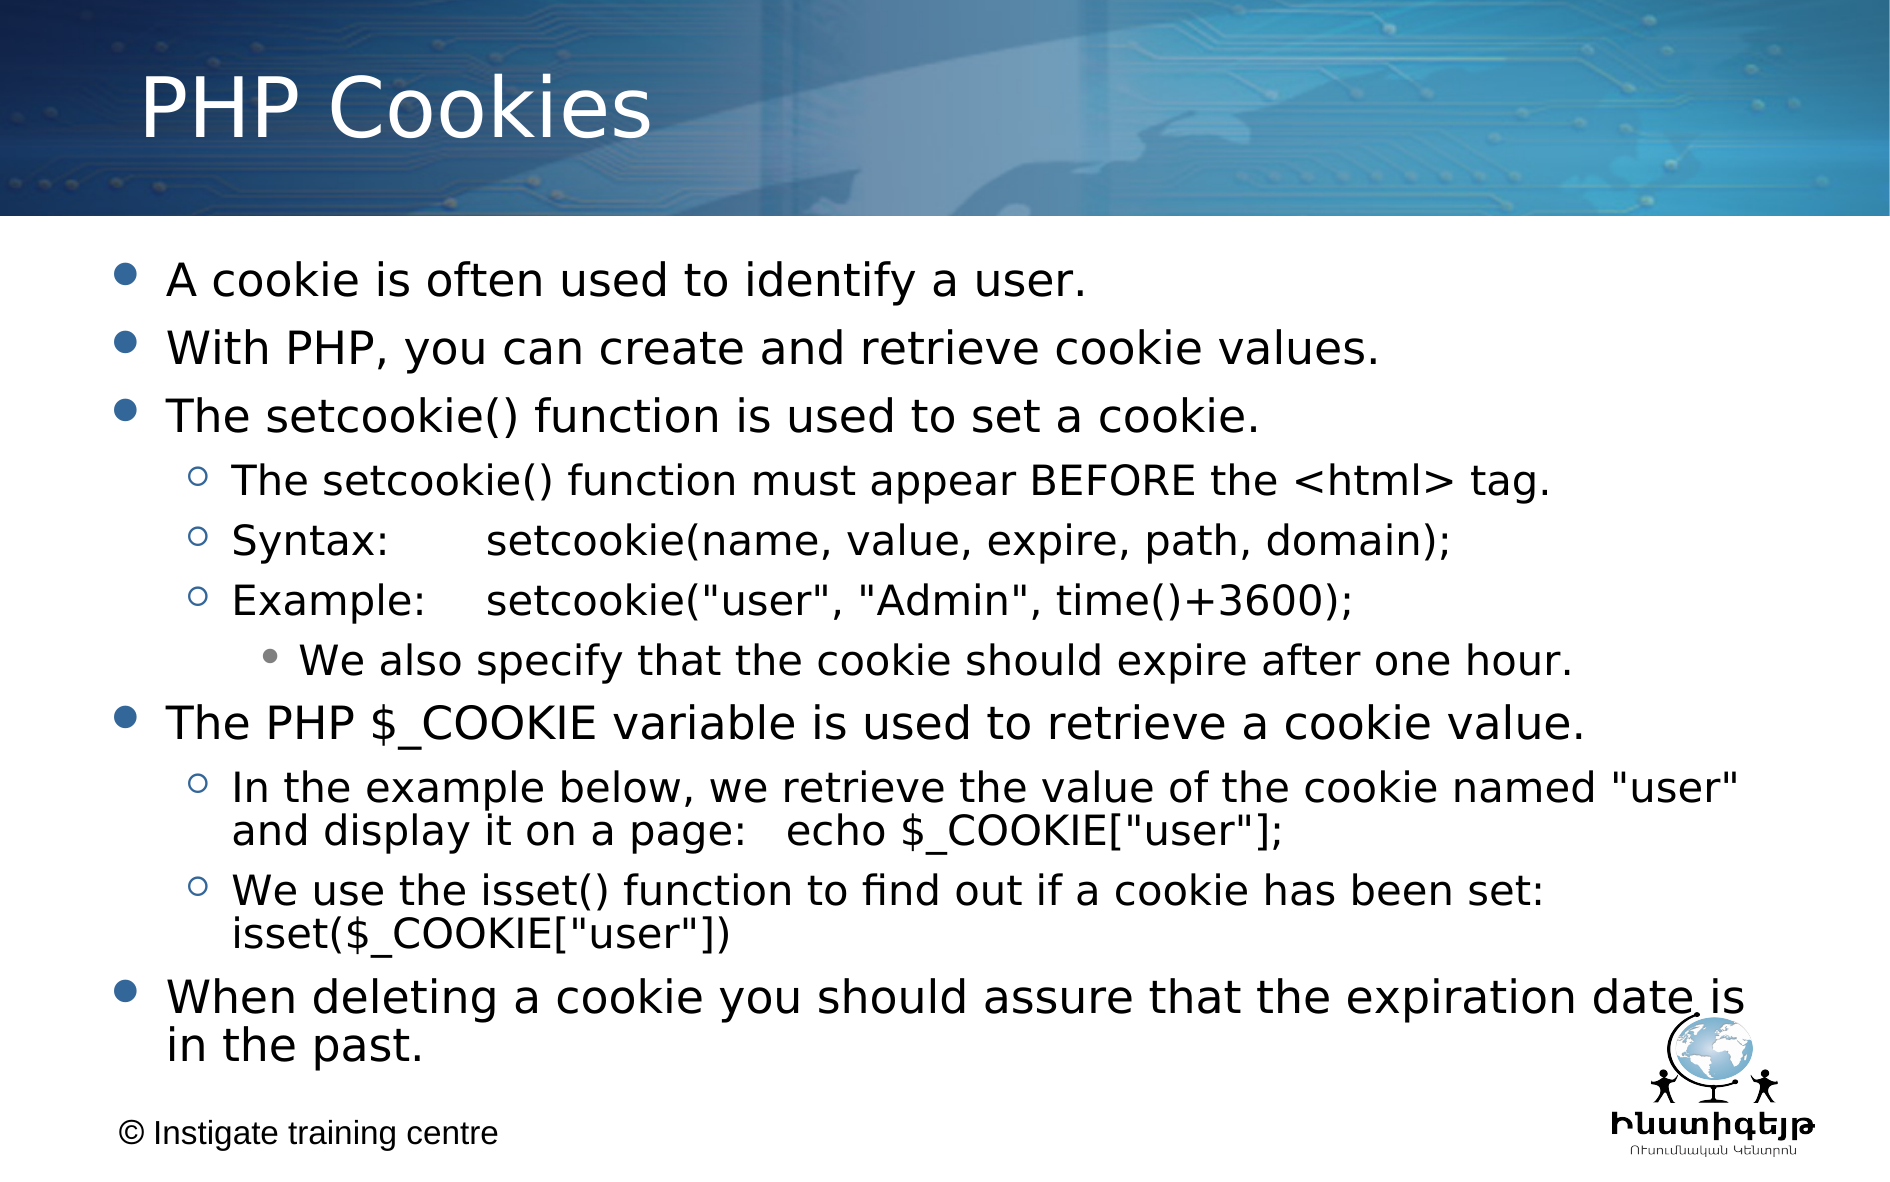

PHP Cookies
# A cookie is often used to identify a user.
With PHP, you can create and retrieve cookie values.
The setcookie() function is used to set a cookie.
The setcookie() function must appear BEFORE the <html> tag.
Syntax:		setcookie(name, value, expire, path, domain);
Example:	setcookie("user", "Admin", time()+3600);
We also specify that the cookie should expire after one hour.
The PHP $_COOKIE variable is used to retrieve a cookie value.
In the example below, we retrieve the value of the cookie named "user" and display it on a page:	echo $_COOKIE["user"];
We use the isset() function to find out if a cookie has been set:	isset($_COOKIE["user"])
When deleting a cookie you should assure that the expiration date is in the past.